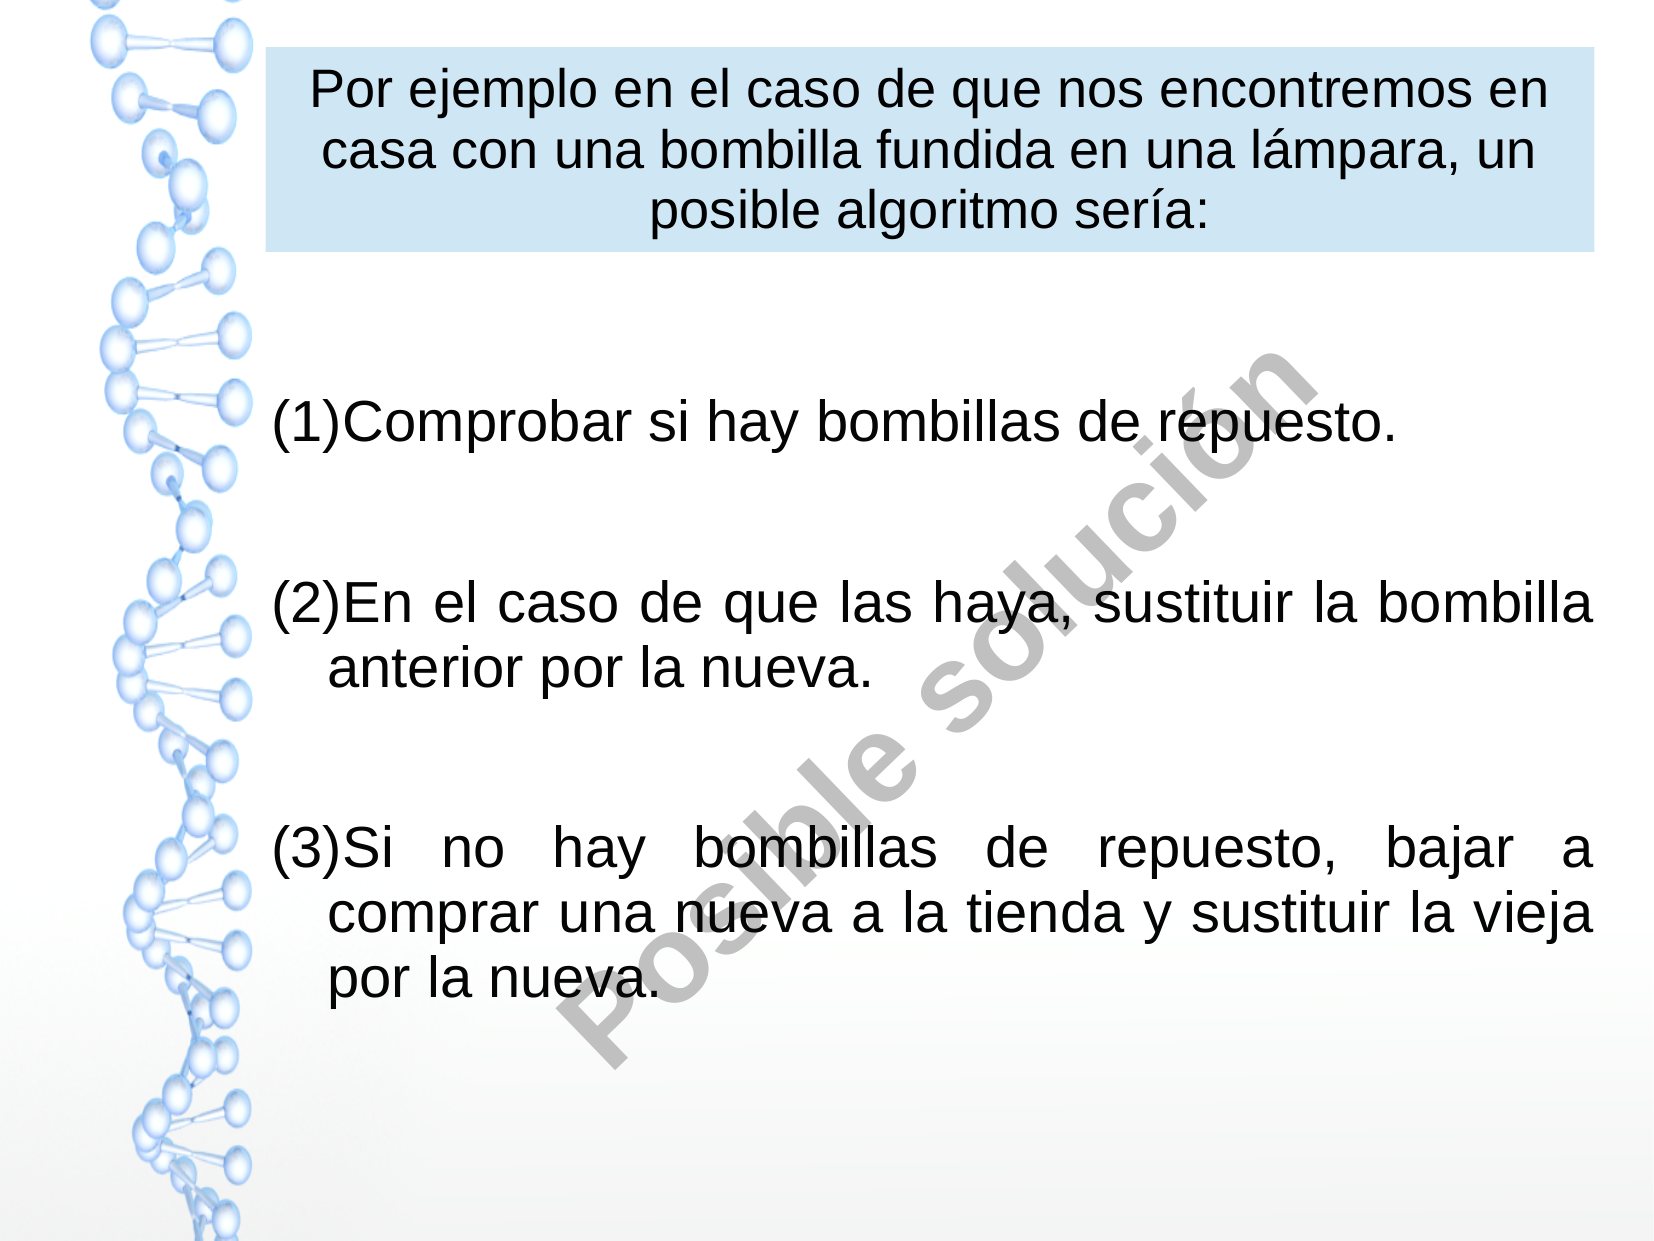

# Por ejemplo en el caso de que nos encontremos en casa con una bombilla fundida en una lámpara, un posible algoritmo sería:
Comprobar si hay bombillas de repuesto.
En el caso de que las haya, sustituir la bombilla anterior por la nueva.
Si no hay bombillas de repuesto, bajar a comprar una nueva a la tienda y sustituir la vieja por la nueva.
Posible solución